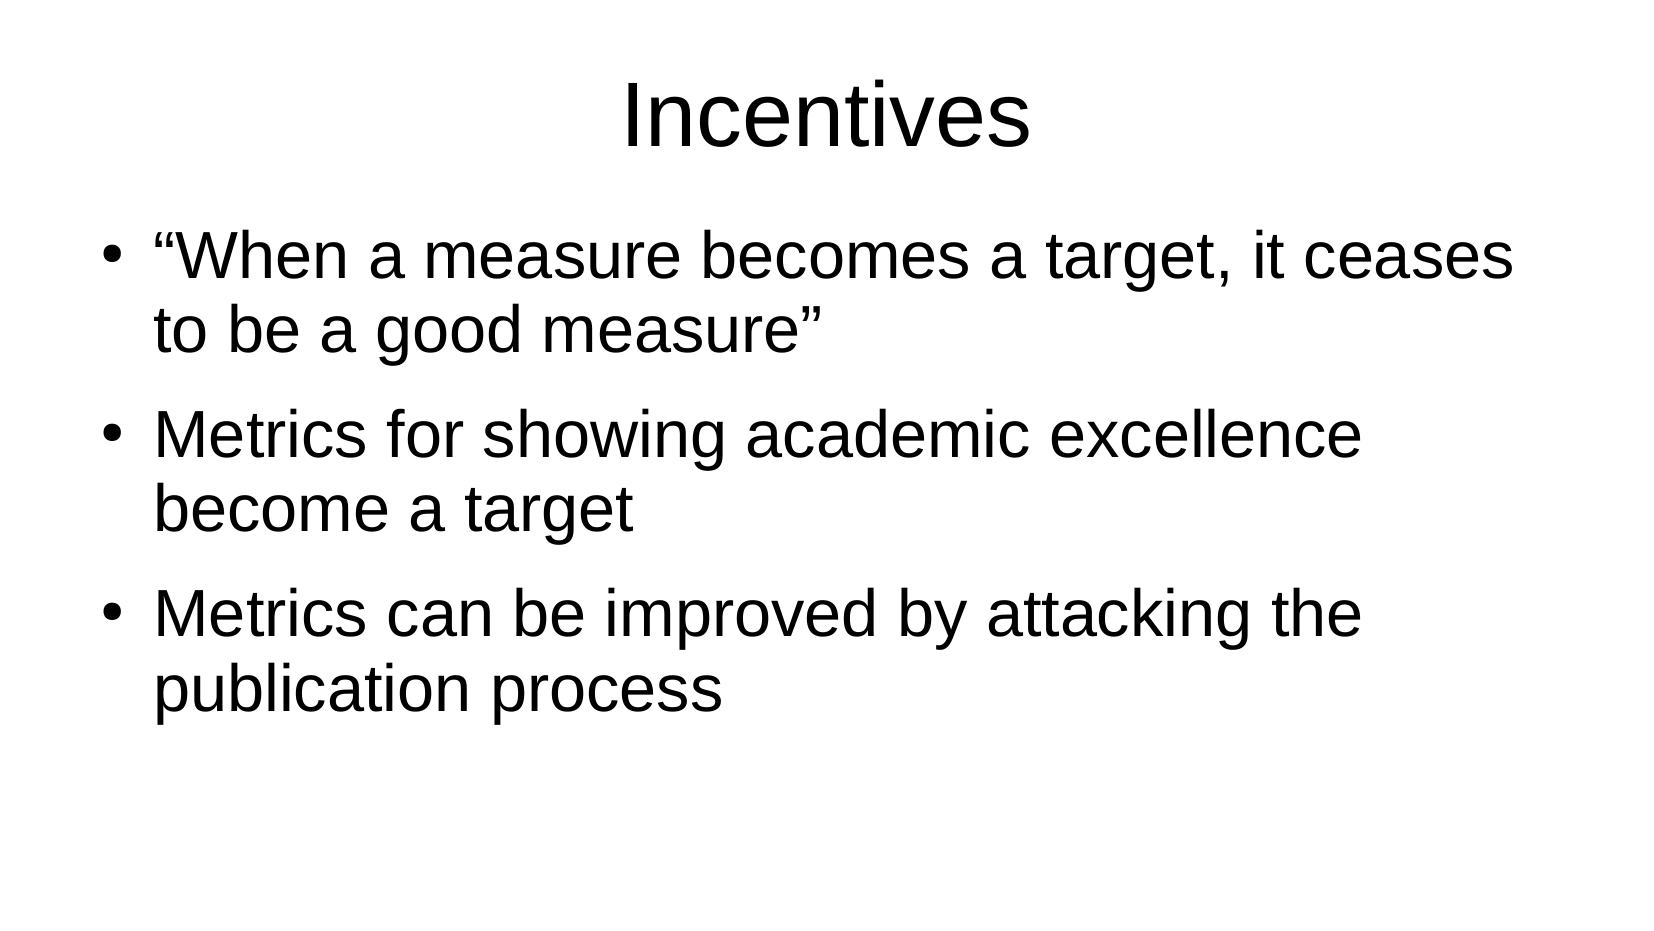

# Incentives
“When a measure becomes a target, it ceases to be a good measure”
Metrics for showing academic excellence become a target
Metrics can be improved by attacking the publication process